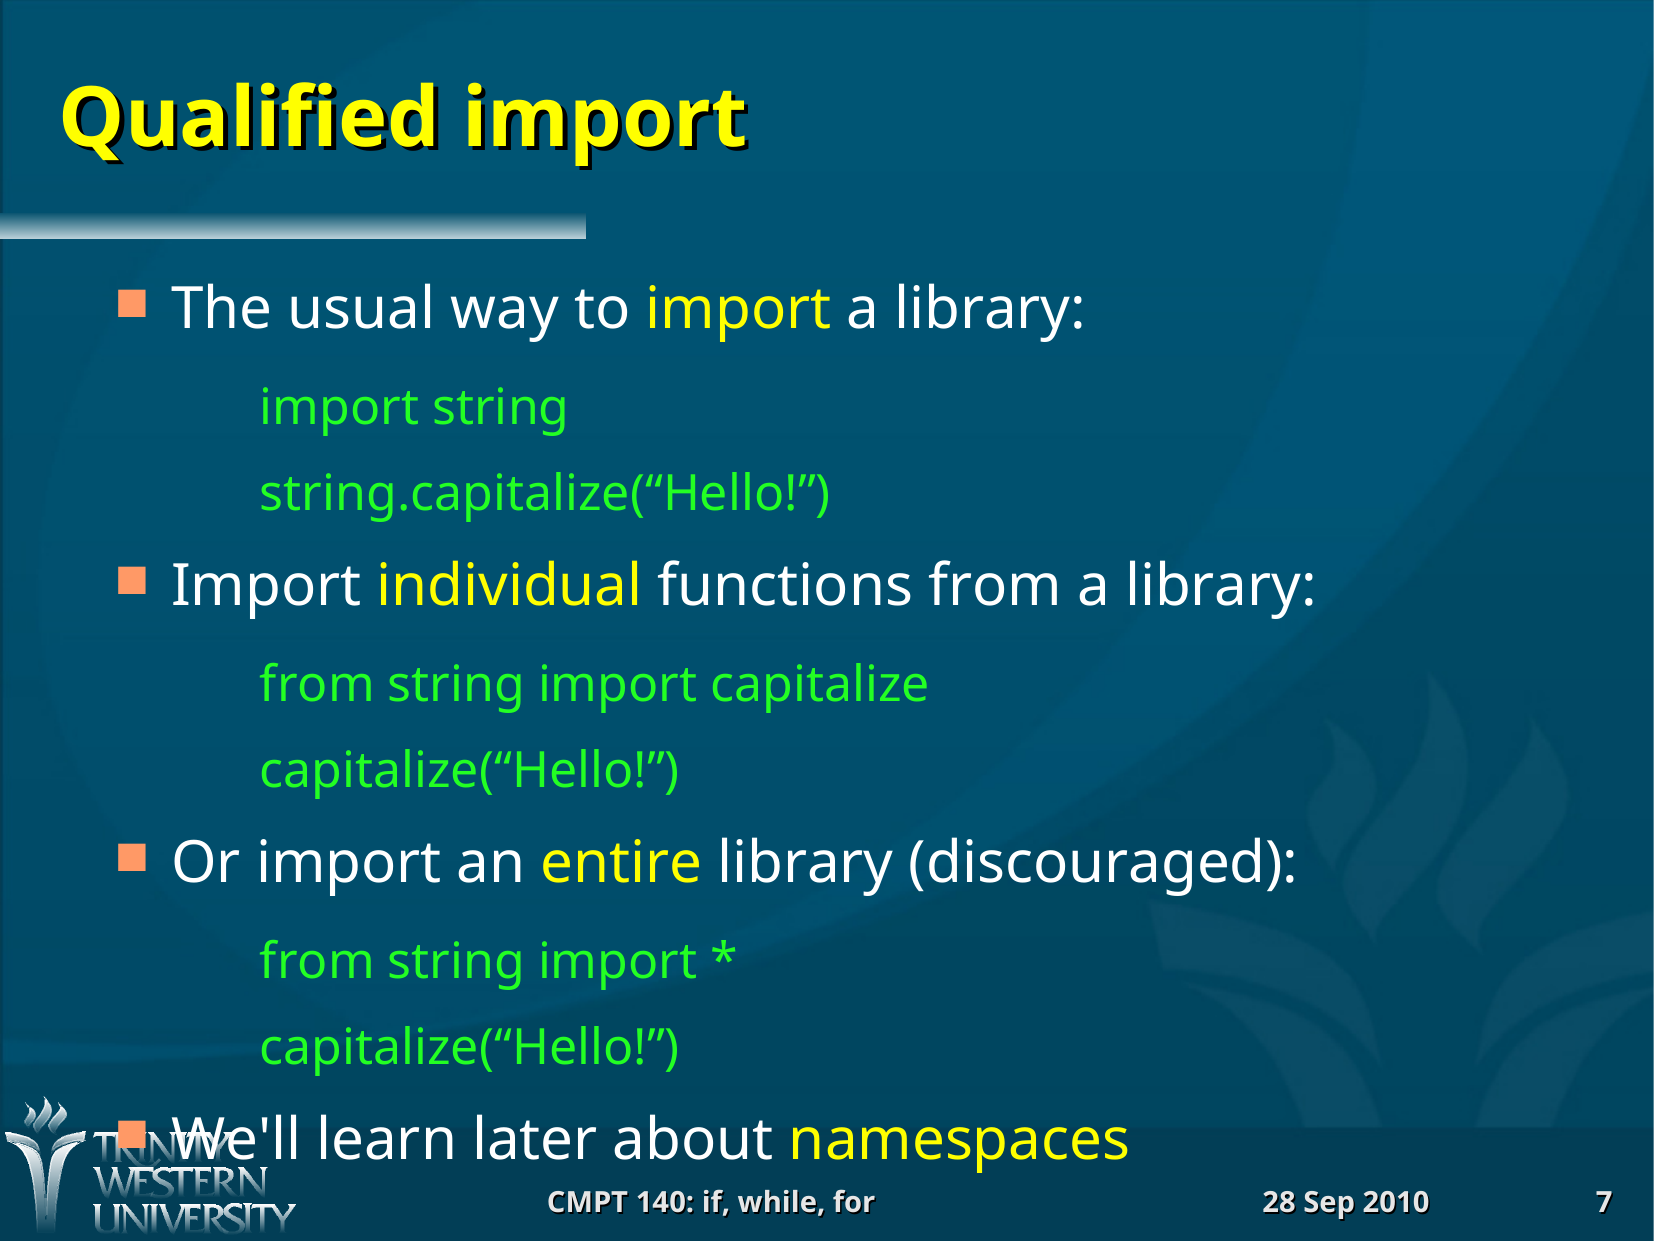

# Qualified import
The usual way to import a library:
import string
string.capitalize(“Hello!”)
Import individual functions from a library:
from string import capitalize
capitalize(“Hello!”)
Or import an entire library (discouraged):
from string import *
capitalize(“Hello!”)
We'll learn later about namespaces
CMPT 140: if, while, for
28 Sep 2010
7